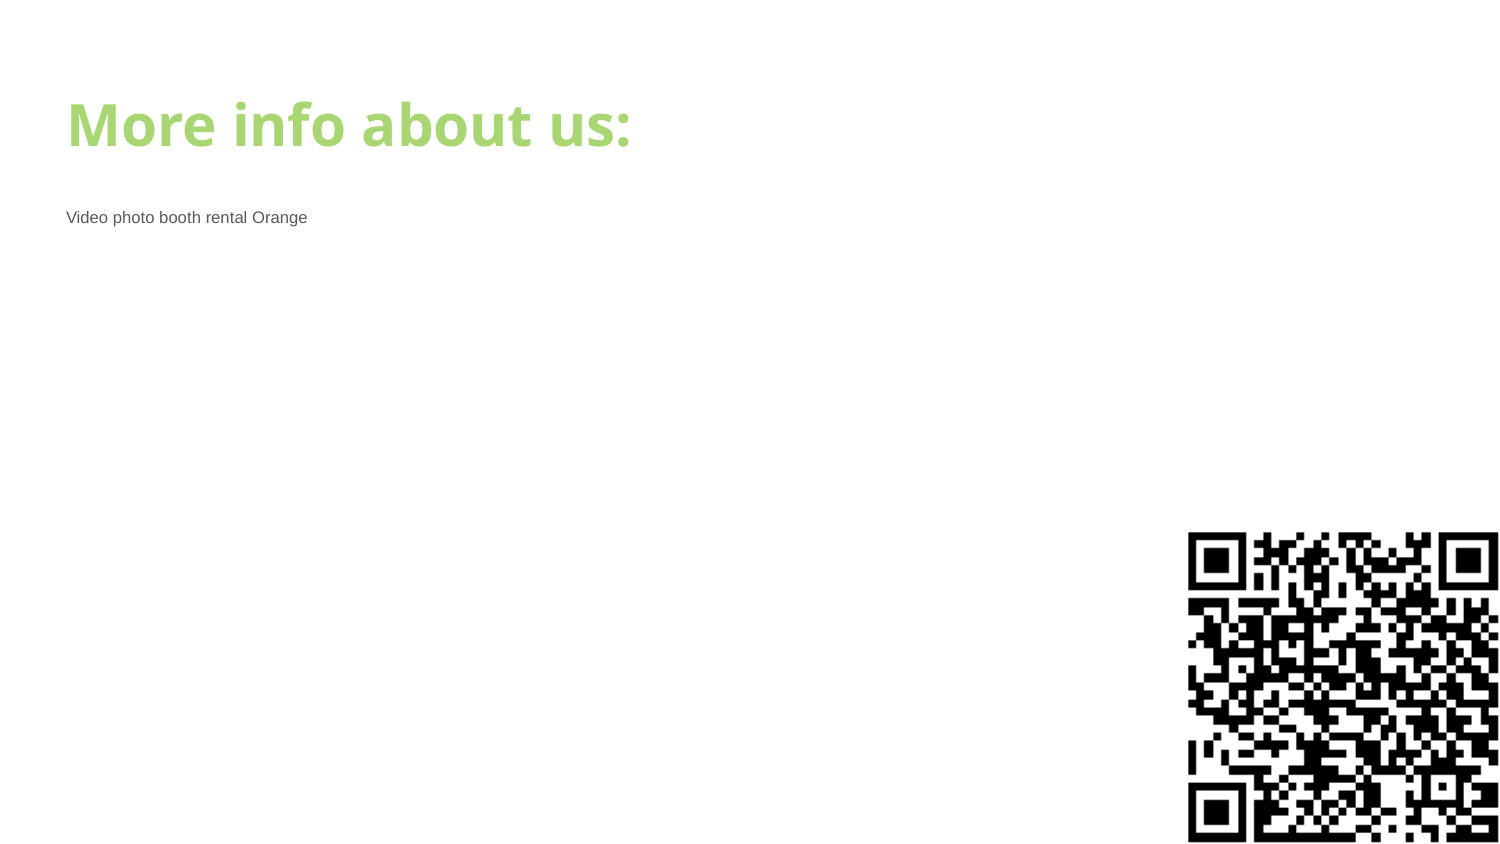

# More info about us:
Video photo booth rental Orange